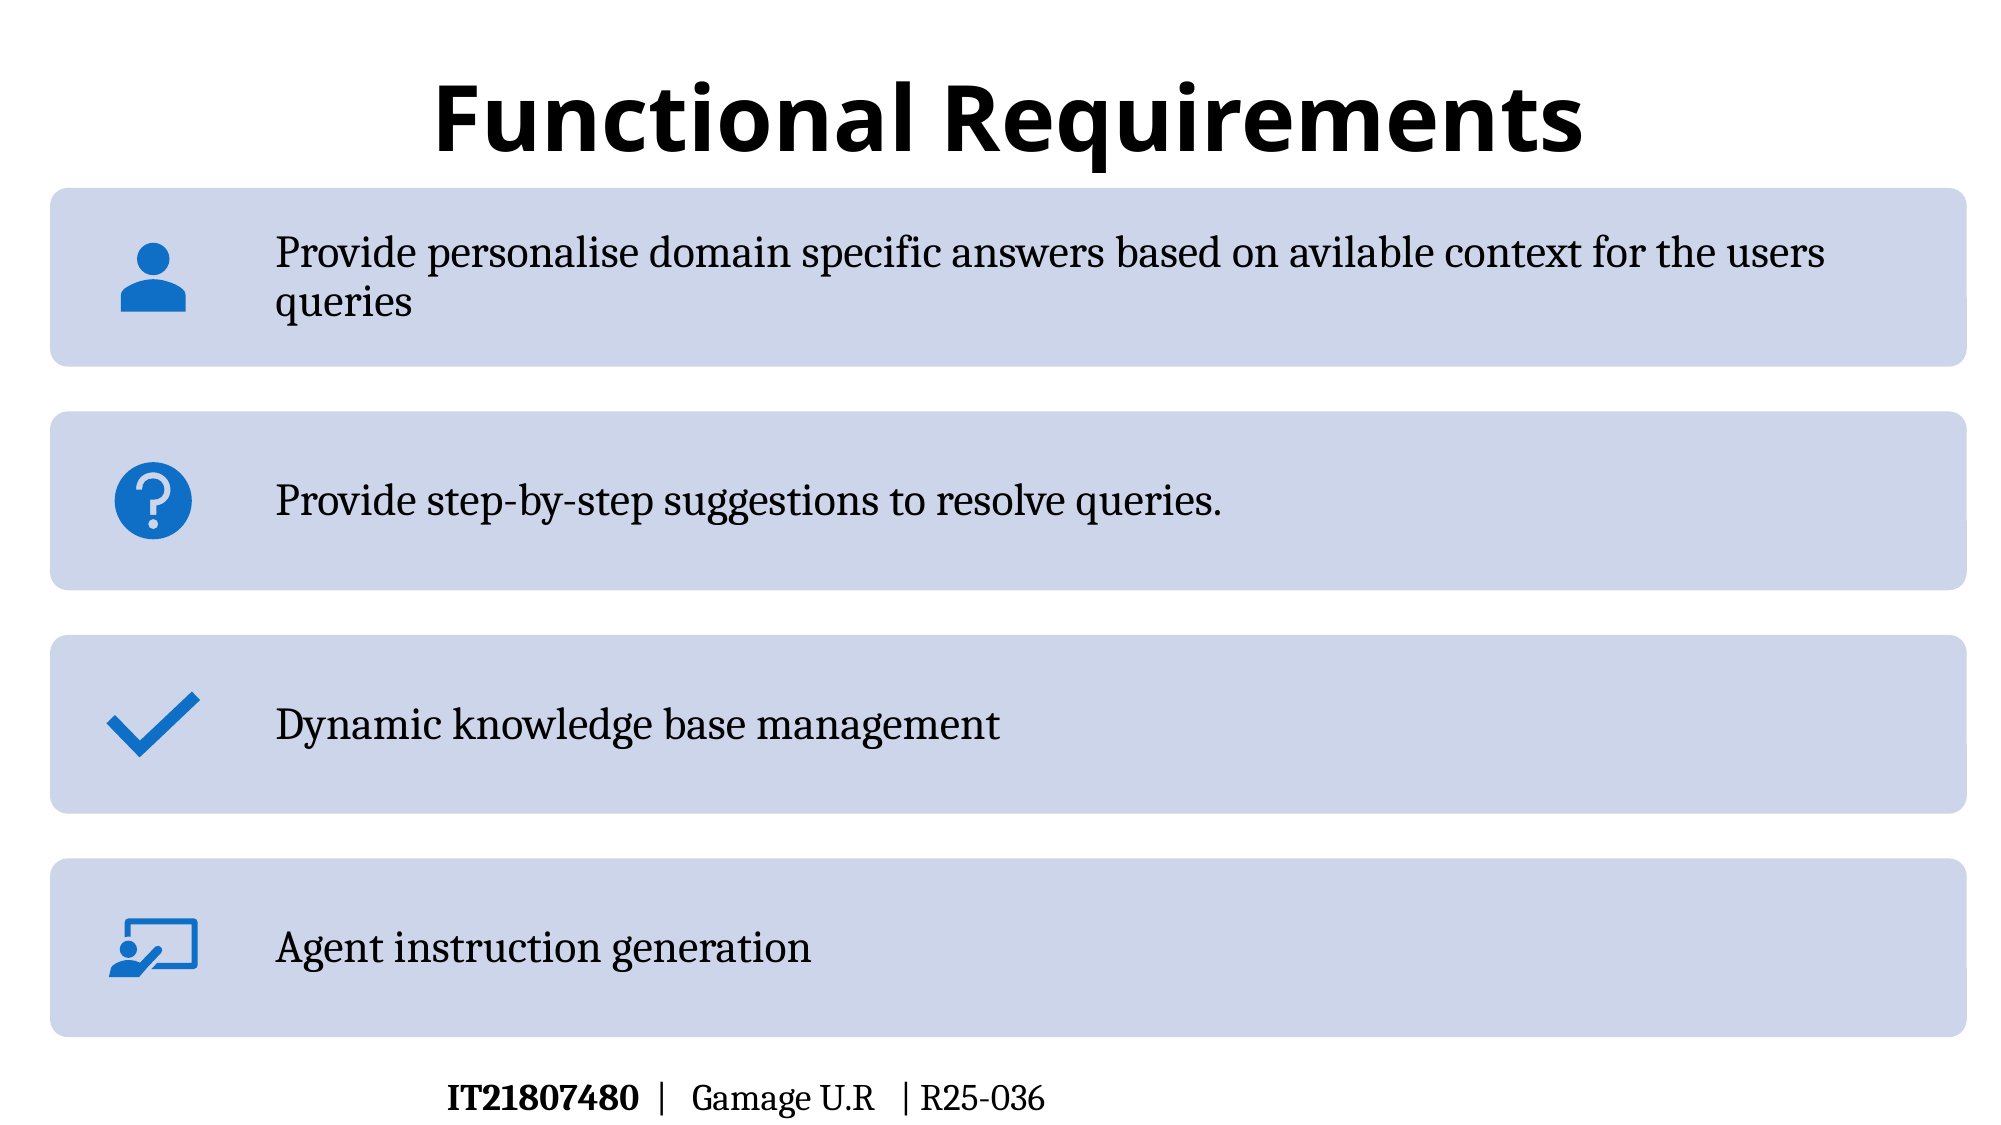

# Functional Requirements
Provide personalise domain specific answers based on avilable context for the users queries
Provide step-by-step suggestions to resolve queries.
Dynamic knowledge base management
Agent instruction generation
IT21807480 | Gamage U.R  | R25-036